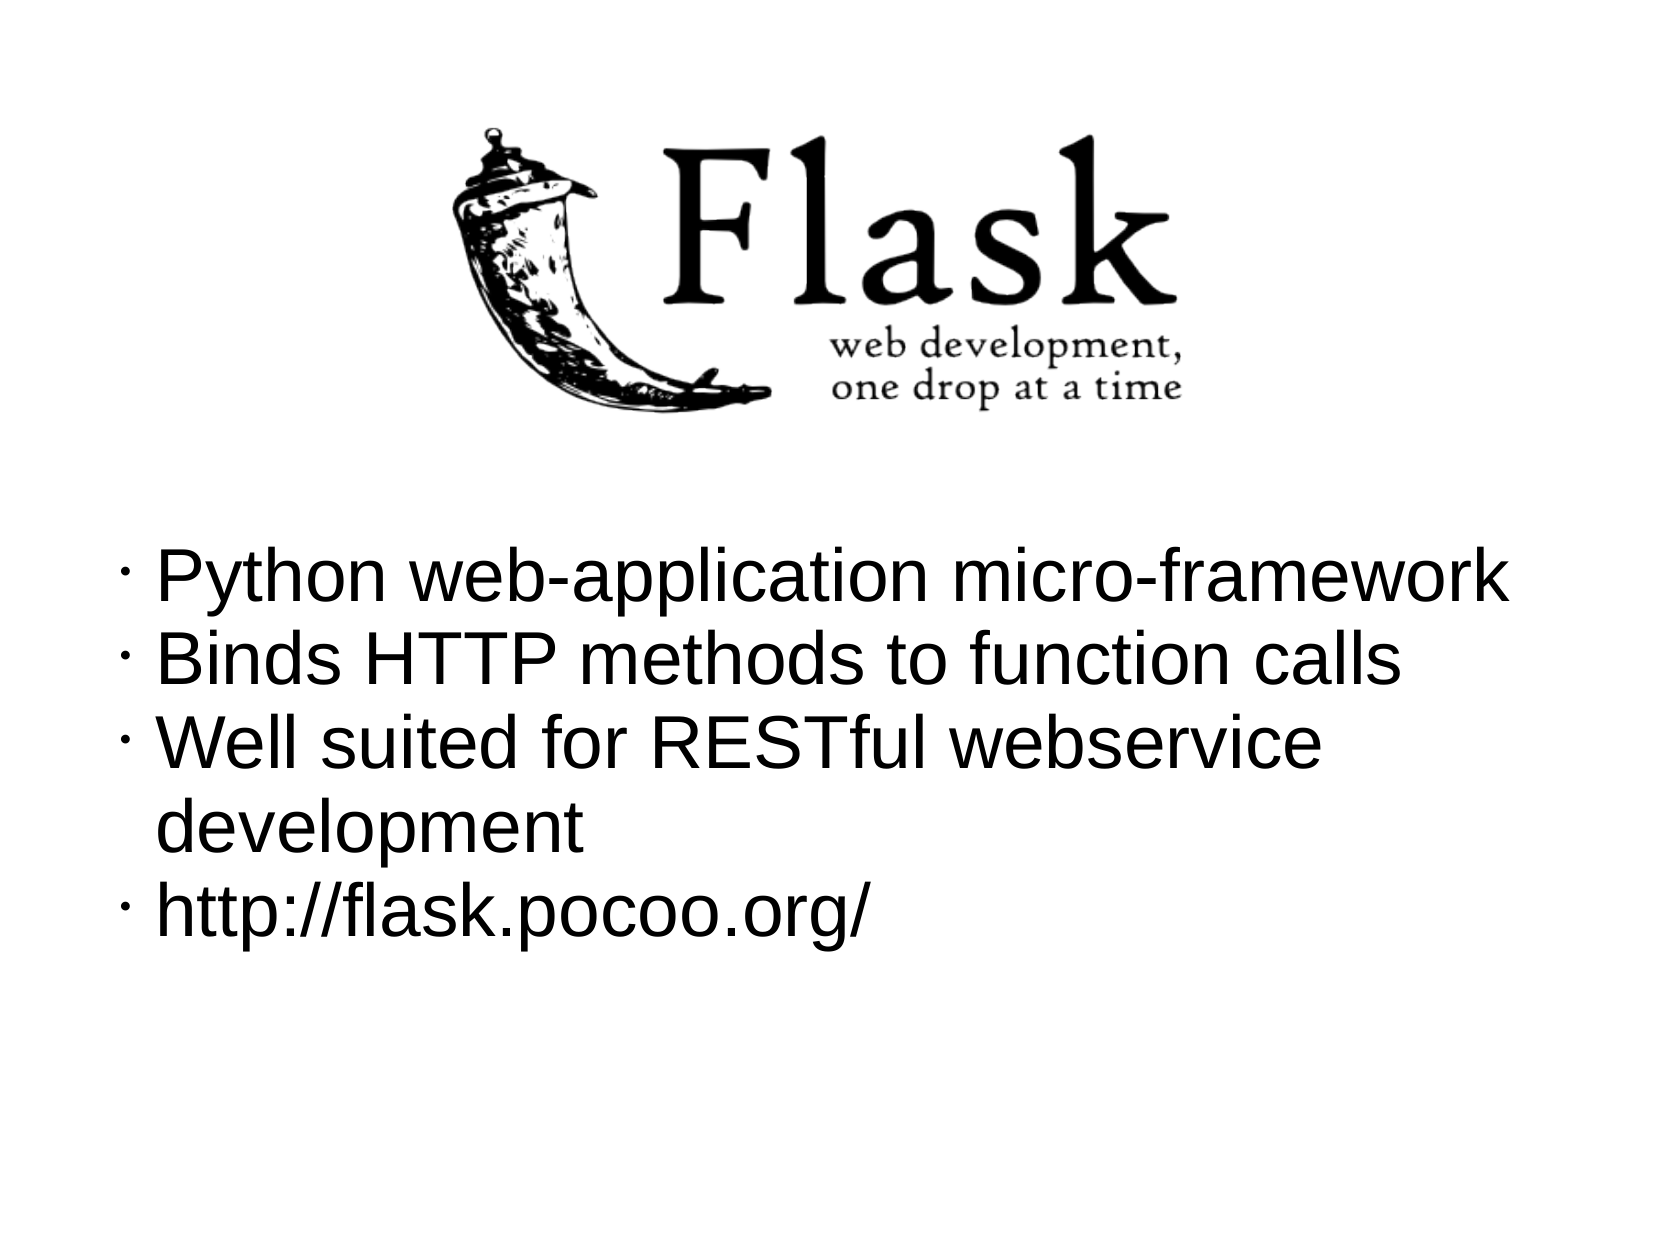

Python web-application micro-framework
Binds HTTP methods to function calls
Well suited for RESTful webservice development
http://flask.pocoo.org/